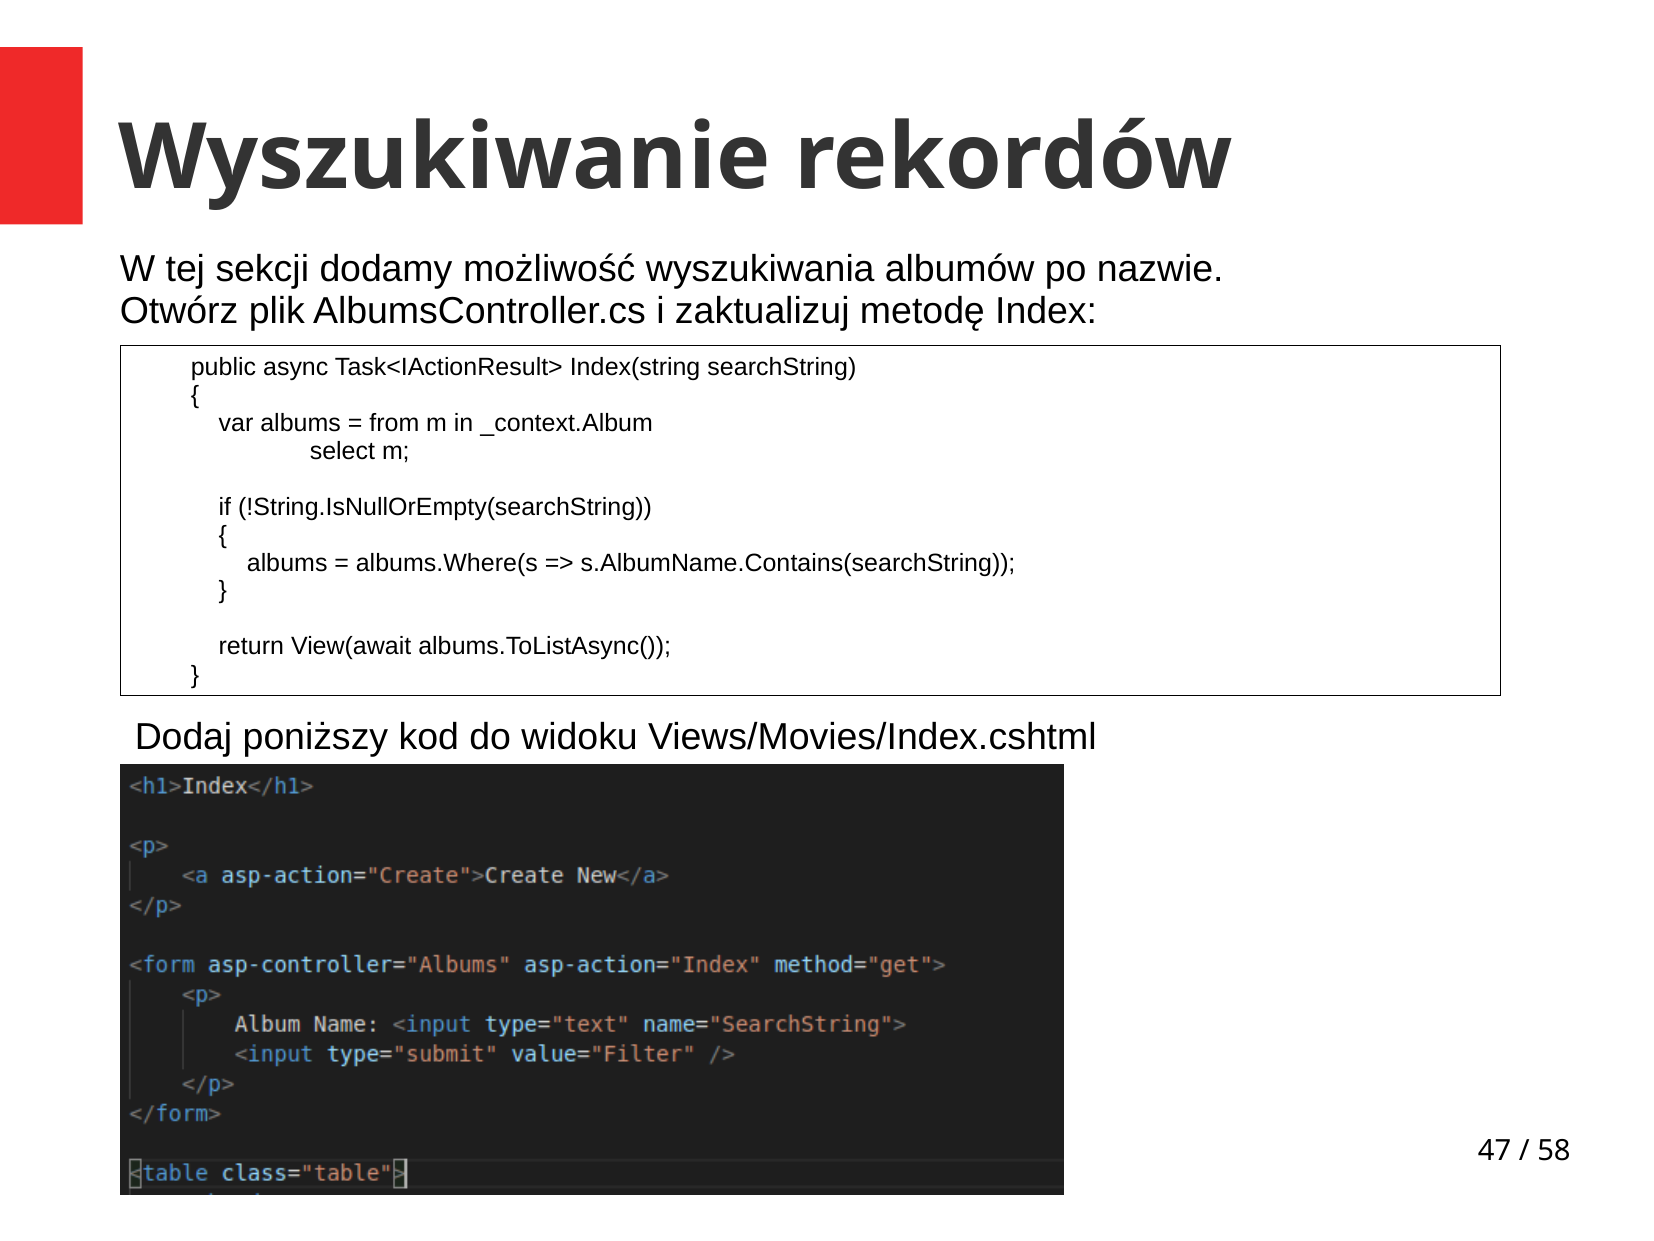

# Wyszukiwanie rekordów
W tej sekcji dodamy możliwość wyszukiwania albumów po nazwie.
Otwórz plik AlbumsController.cs i zaktualizuj metodę Index:
 public async Task<IActionResult> Index(string searchString)
 {
 var albums = from m in _context.Album
 select m;
 if (!String.IsNullOrEmpty(searchString))
 {
 albums = albums.Where(s => s.AlbumName.Contains(searchString));
 }
 return View(await albums.ToListAsync());
 }
Dodaj poniższy kod do widoku Views/Movies/Index.cshtml
47